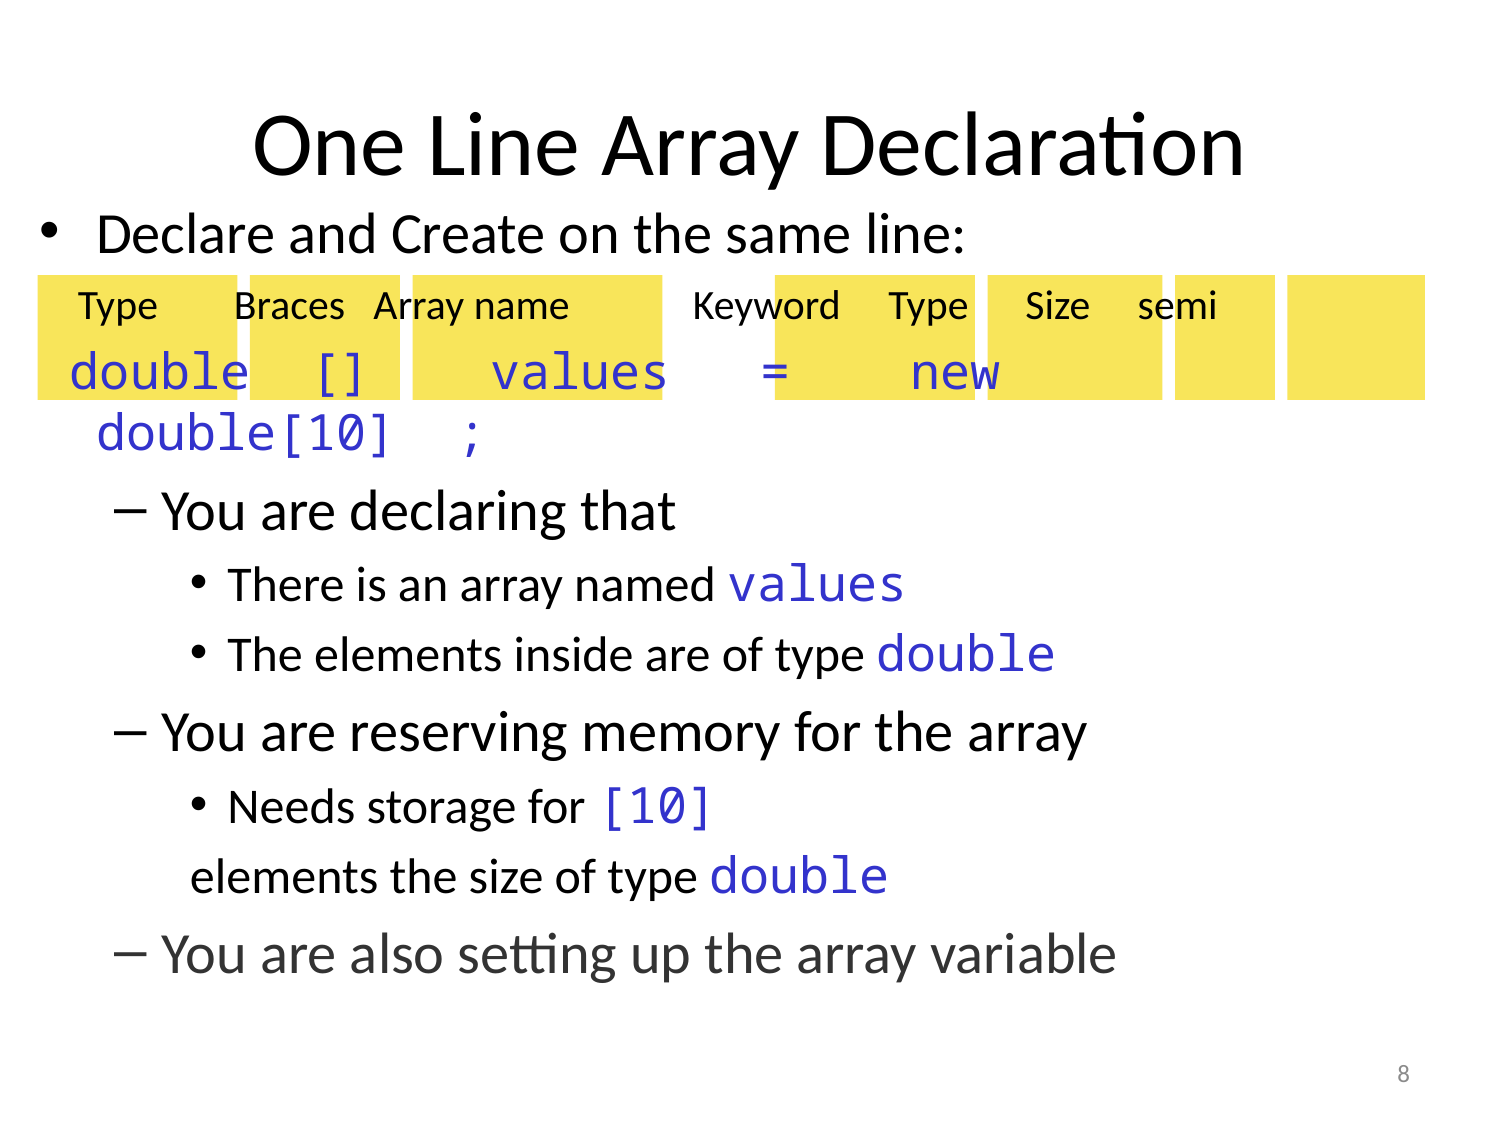

# One Line Array Declaration
Declare and Create on the same line:
 Type Braces Array name Keyword Type Size semi
 double [] values = new double[10] ;
You are declaring that
There is an array named values
The elements inside are of type double
You are reserving memory for the array
Needs storage for [10]
elements the size of type double
You are also setting up the array variable